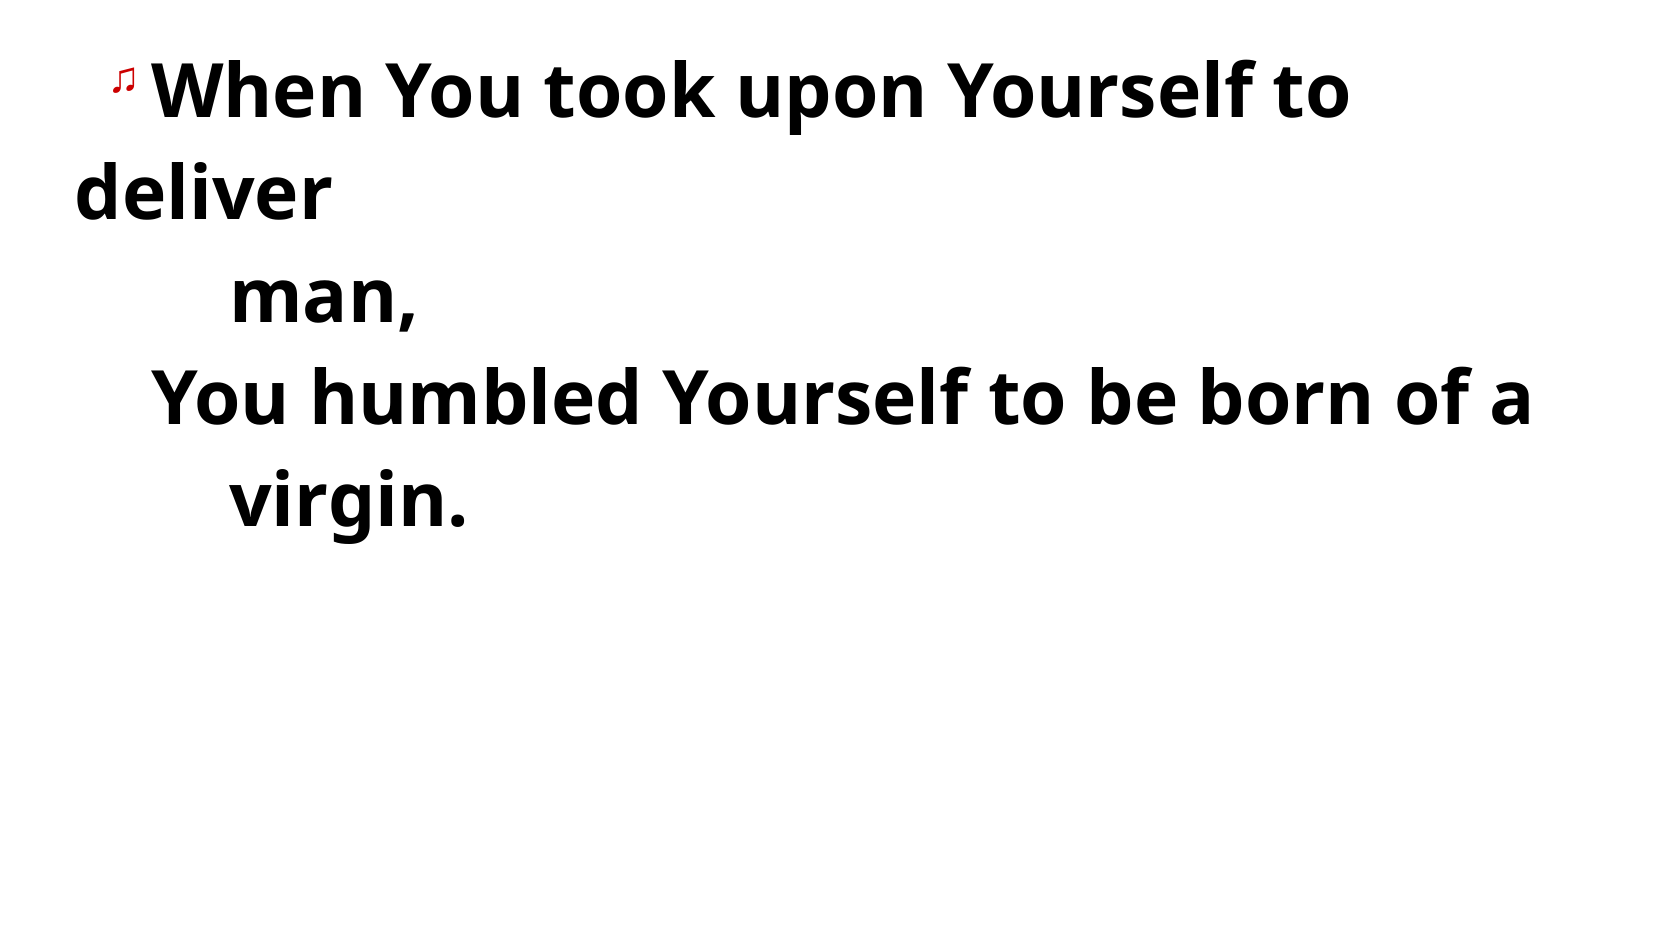

♫ When You took upon Yourself to deliver
 man,
 You humbled Yourself to be born of a
 virgin.